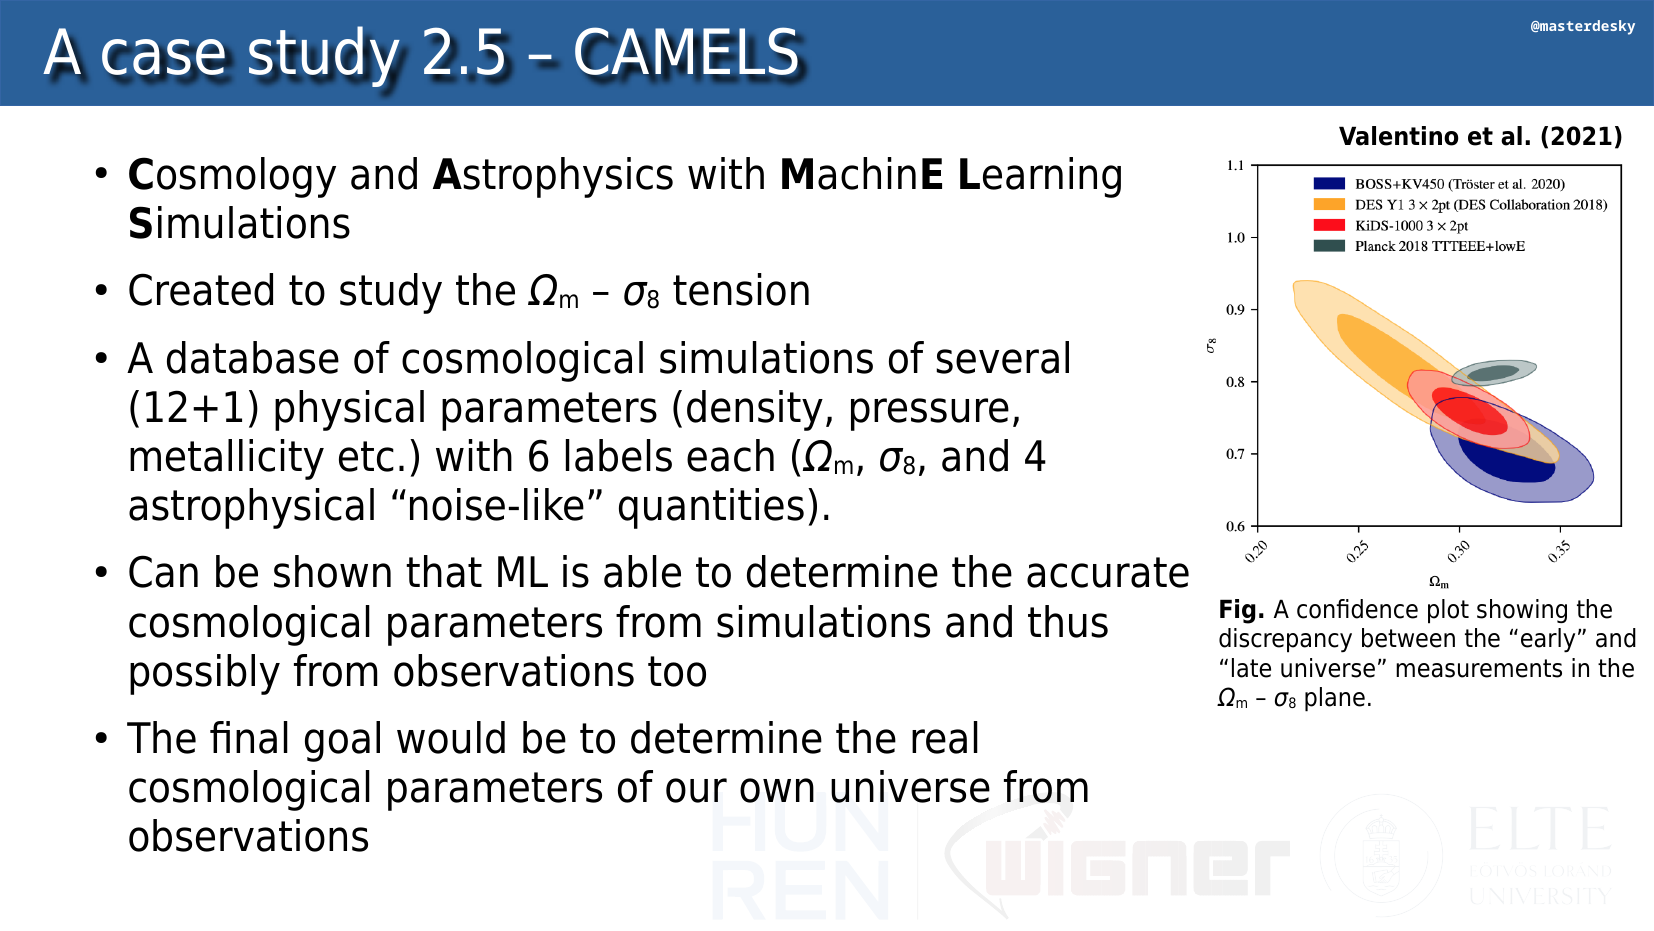

# A case study 2.5 – CAMELS
@masterdesky
Valentino et al. (2021)
Cosmology and Astrophysics with MachinE Learning Simulations
Created to study the Ωm – σ8 tension
A database of cosmological simulations of several (12+1) physical parameters (density, pressure, metallicity etc.) with 6 labels each (Ωm, σ8, and 4 astrophysical “noise-like” quantities).
Can be shown that ML is able to determine the accurate cosmological parameters from simulations and thus possibly from observations too
The final goal would be to determine the real cosmological parameters of our own universe from observations
Fig. A confidence plot showing the discrepancy between the “early” and “late universe” measurements in the Ωm – σ8 plane.